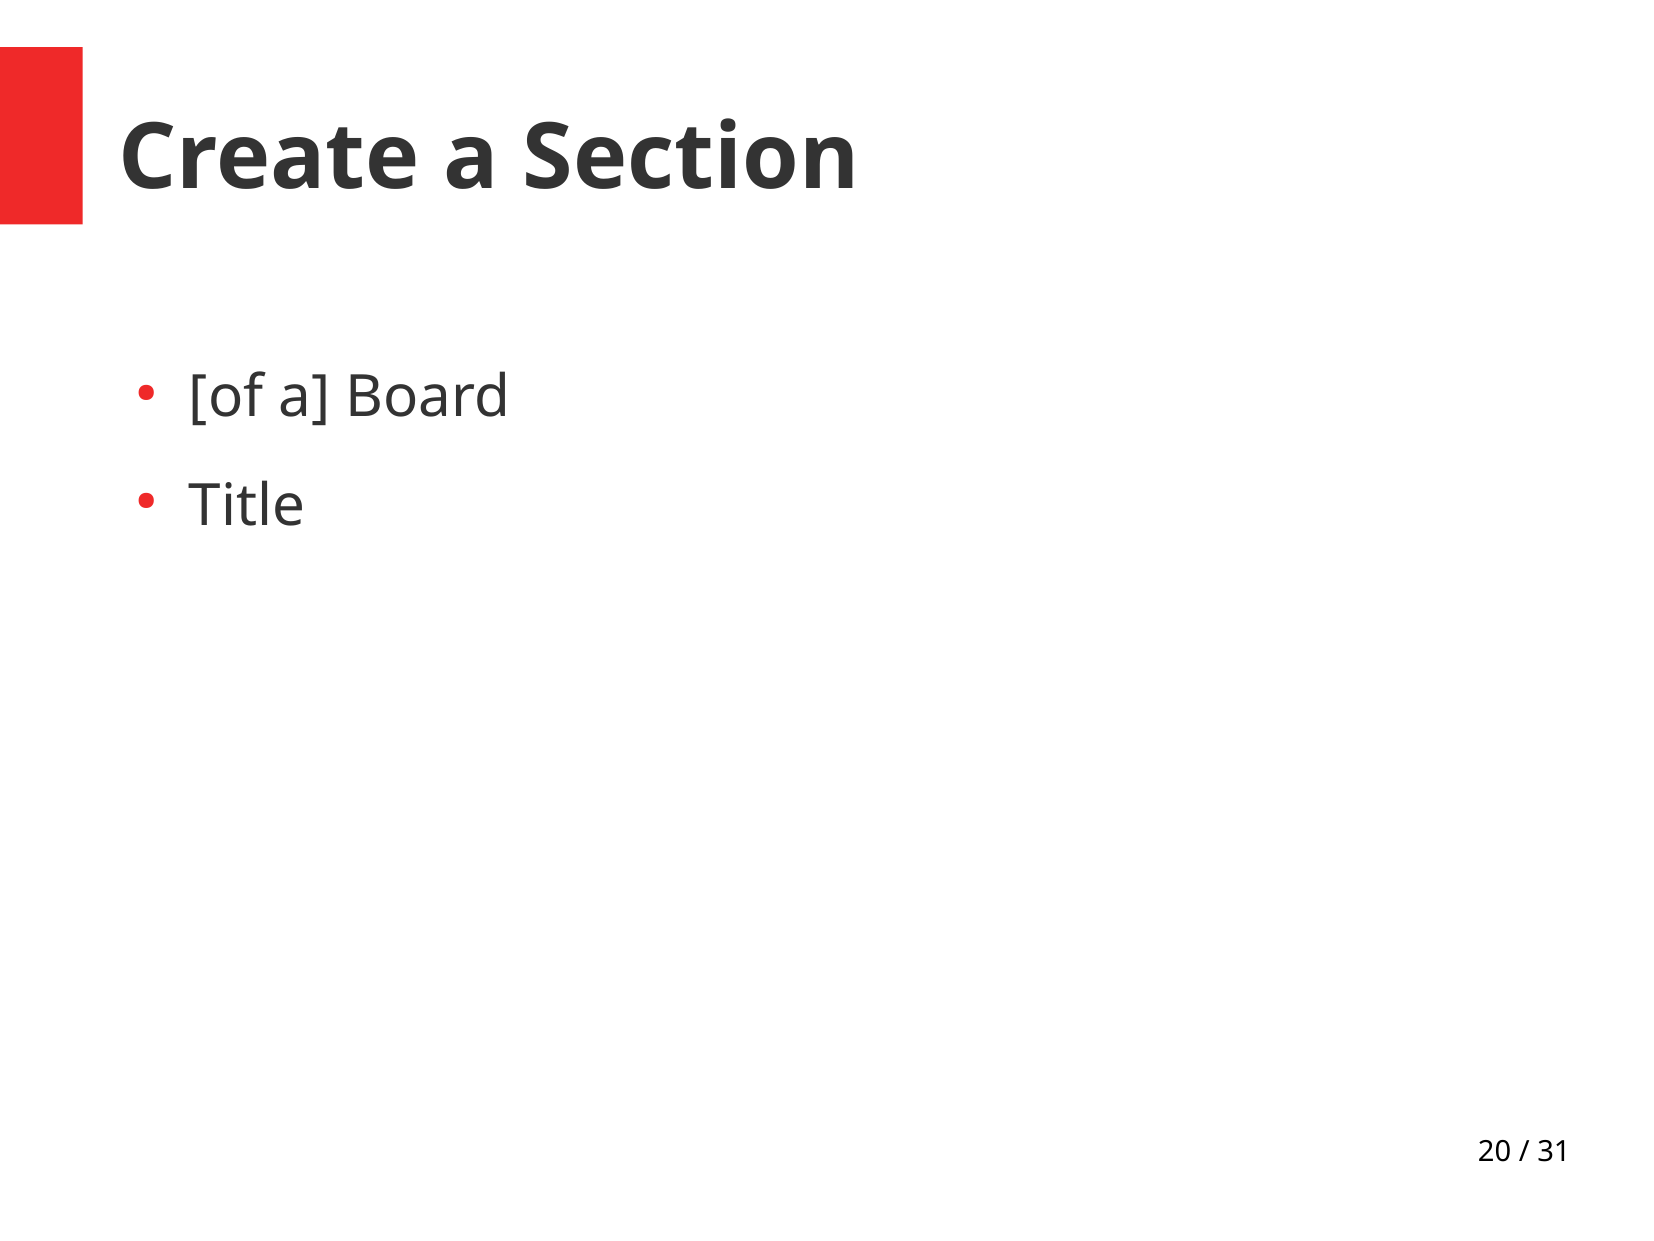

# Create a Section
[of a] Board
Title
20